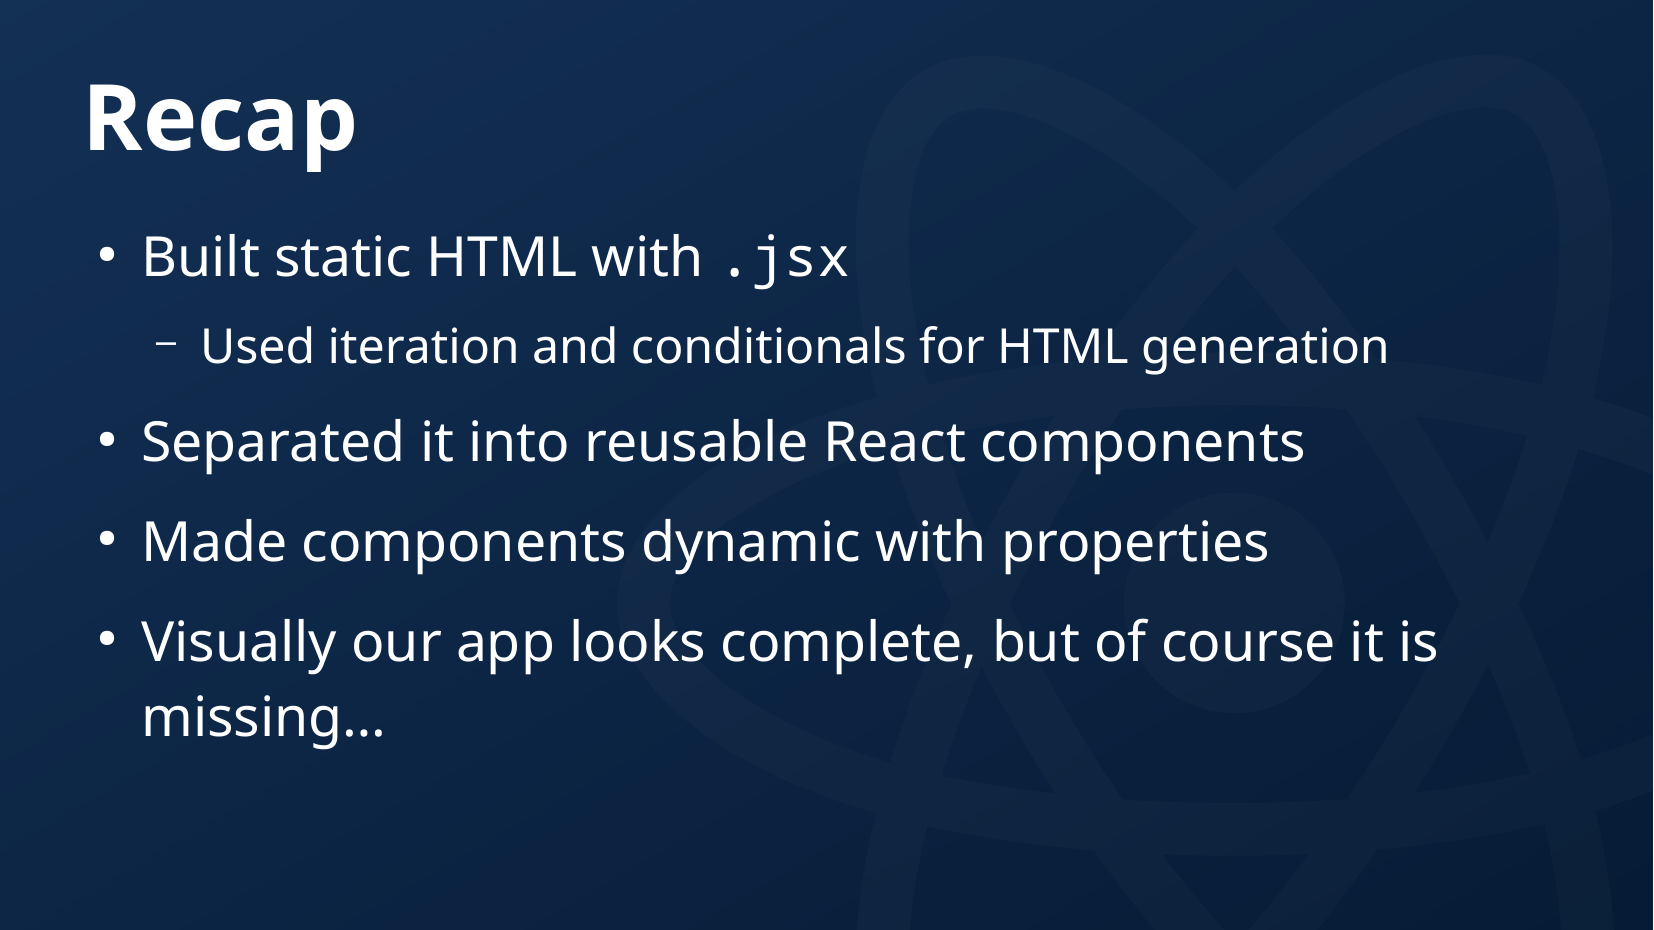

# Recap
Built static HTML with .jsx
Used iteration and conditionals for HTML generation
Separated it into reusable React components
Made components dynamic with properties
Visually our app looks complete, but of course it is missing…